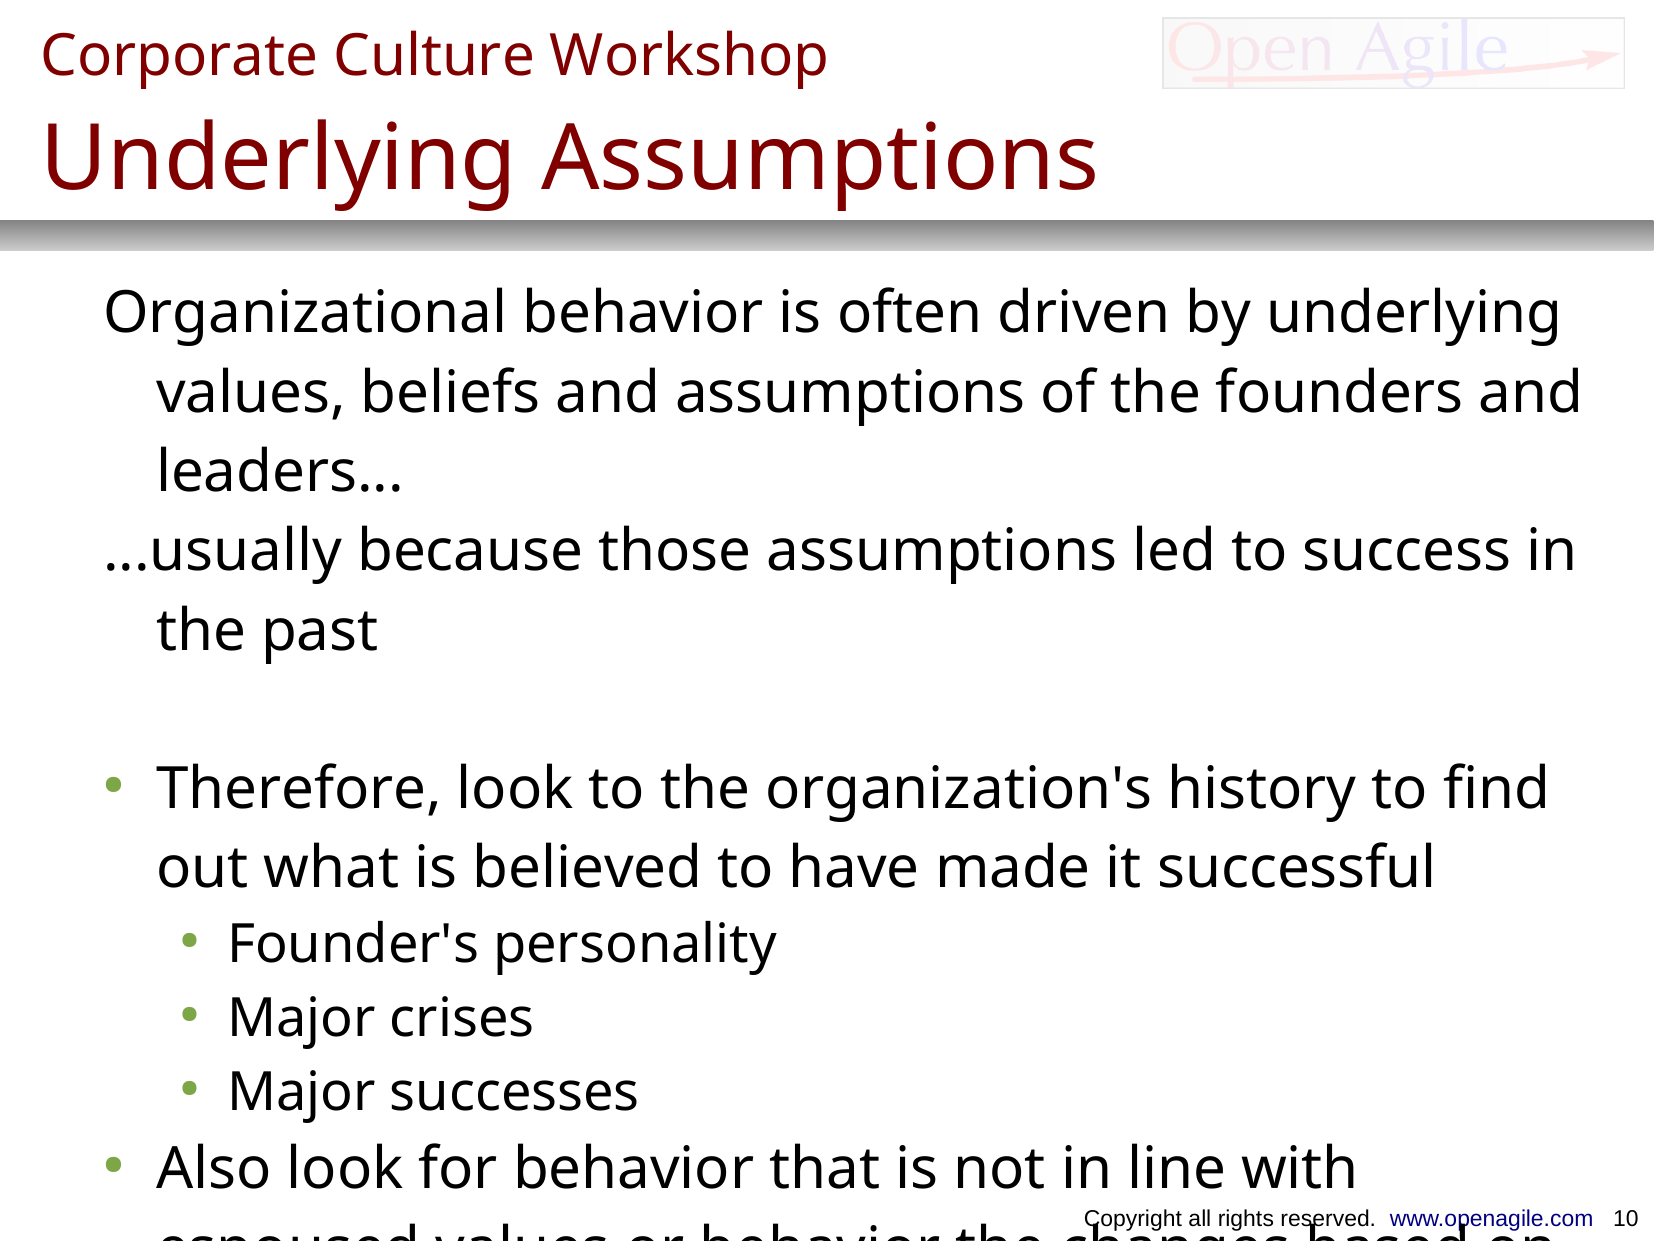

# Corporate Culture Workshop Underlying Assumptions
Organizational behavior is often driven by underlying values, beliefs and assumptions of the founders and leaders...
...usually because those assumptions led to success in the past
Therefore, look to the organization's history to find out what is believed to have made it successful
Founder's personality
Major crises
Major successes
Also look for behavior that is not in line with espoused values or behavior the changes based on context